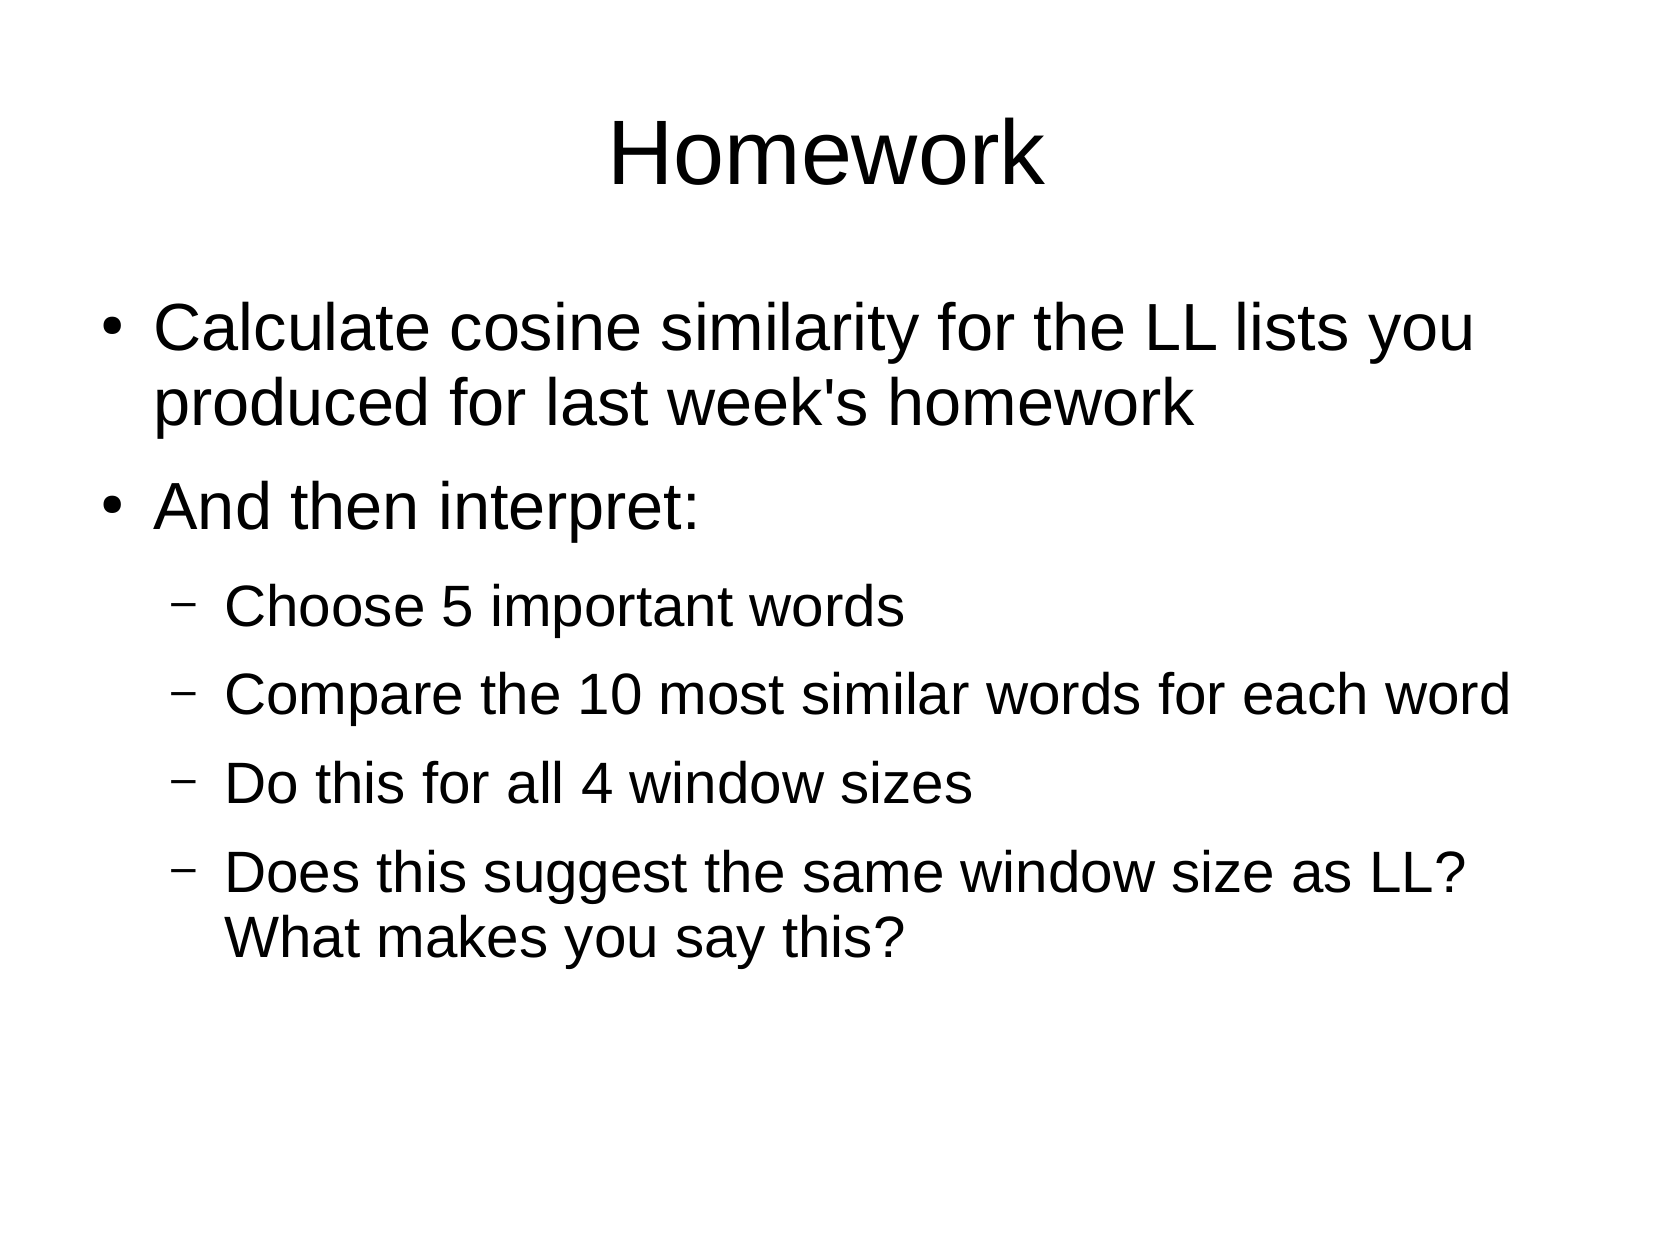

# Homework
Calculate cosine similarity for the LL lists you produced for last week's homework
And then interpret:
Choose 5 important words
Compare the 10 most similar words for each word
Do this for all 4 window sizes
Does this suggest the same window size as LL? What makes you say this?